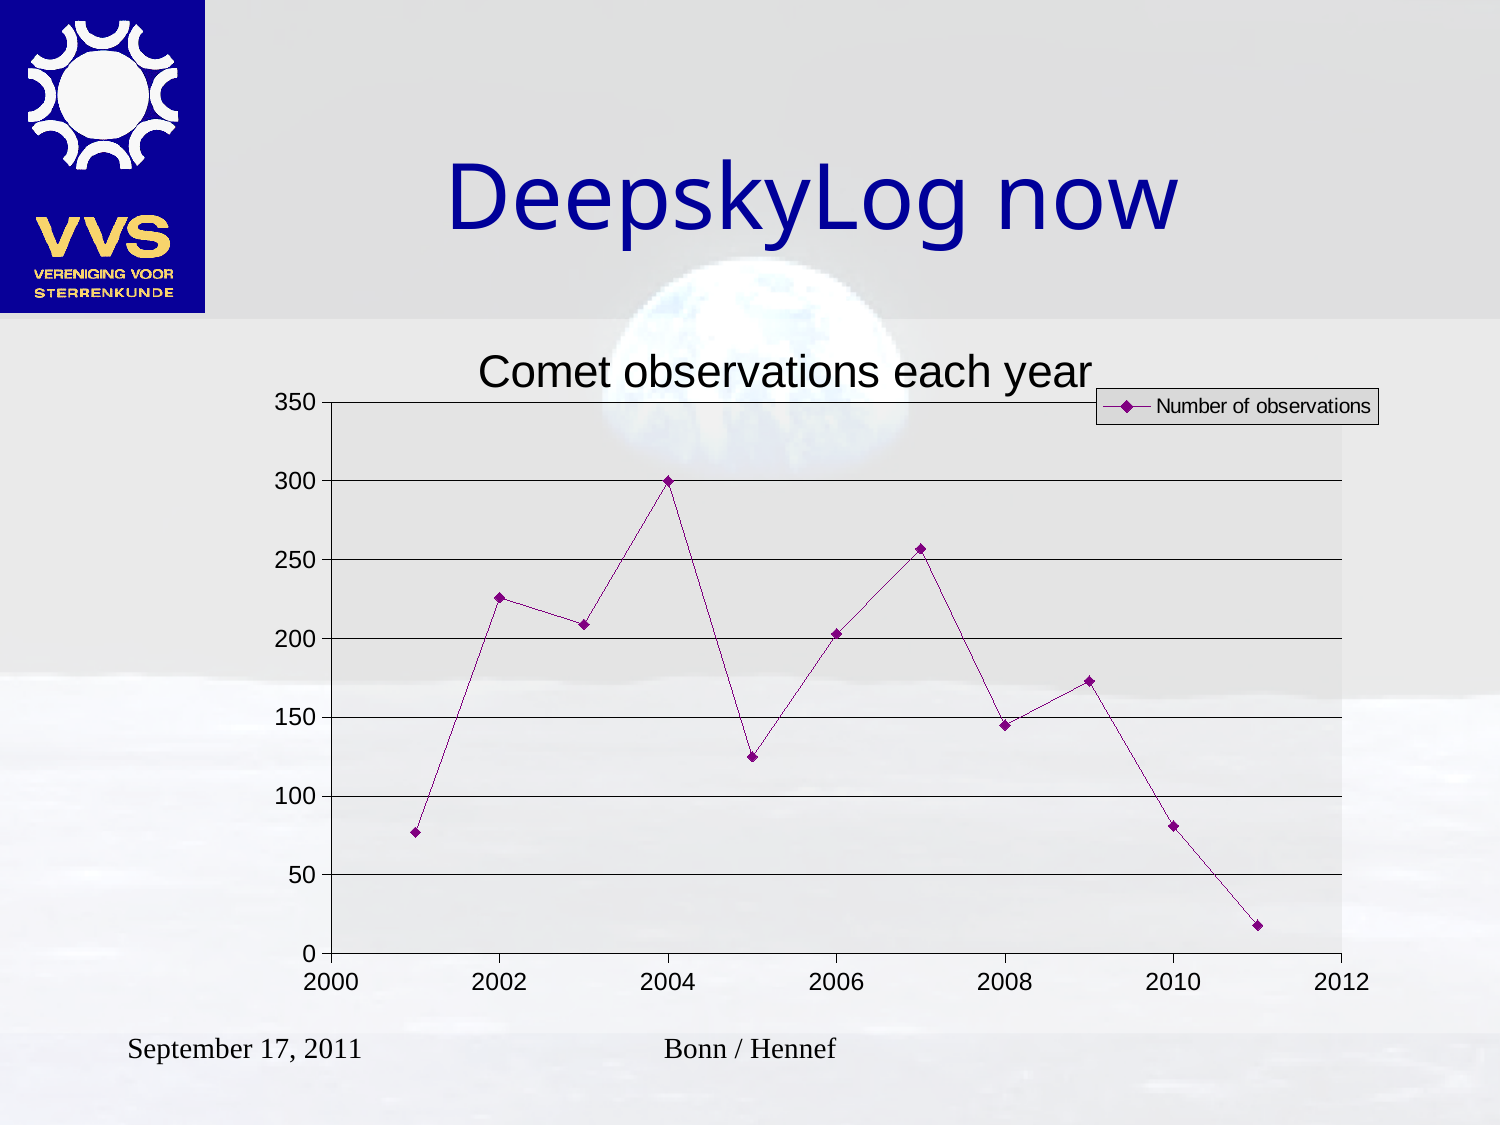

# DeepskyLog now
### Chart: Comet observations each year
| Category | Number of observations |
|---|---|September 17, 2011
Bonn / Hennef